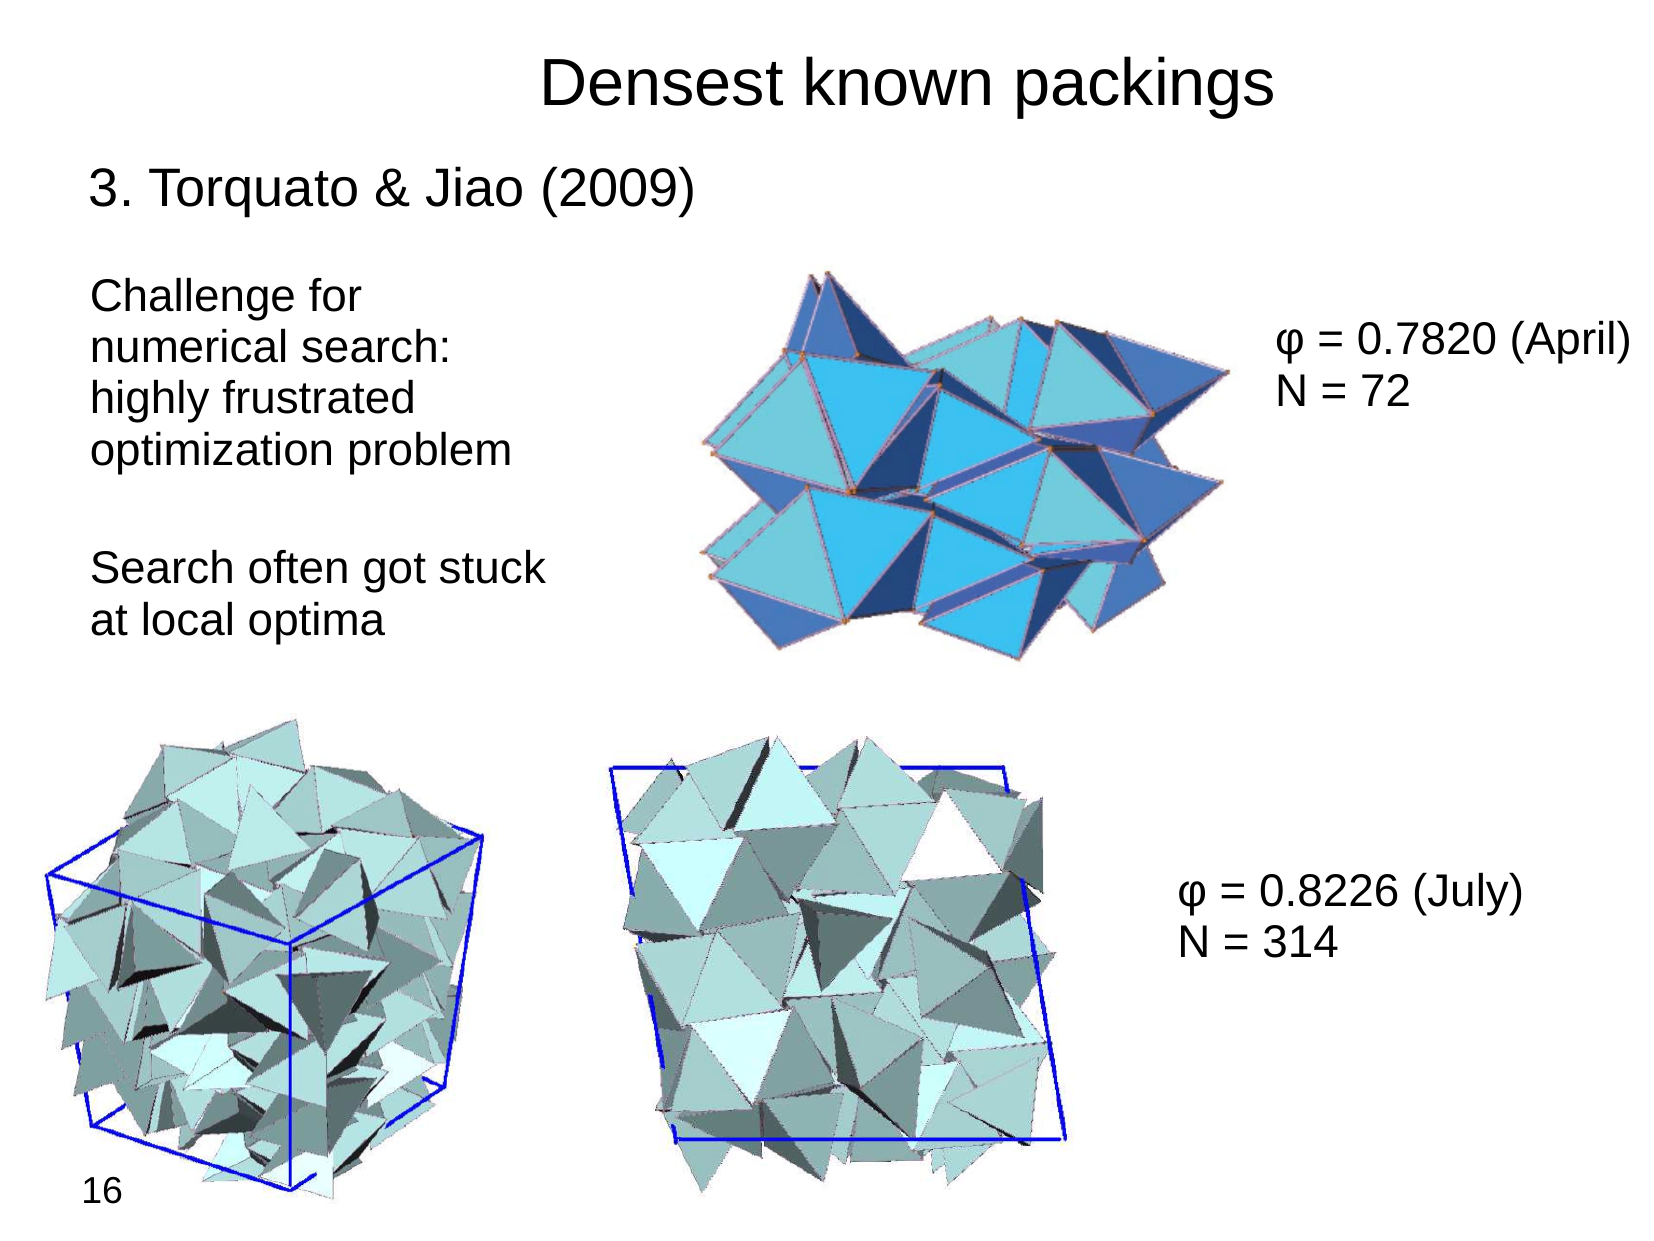

Densest known packings
3. Torquato & Jiao (2009)
Challenge for numerical search: highly frustrated optimization problem
φ = 0.7820 (April)
N = 72
Search often got stuck at local optima
φ = 0.8226 (July)
N = 314
16